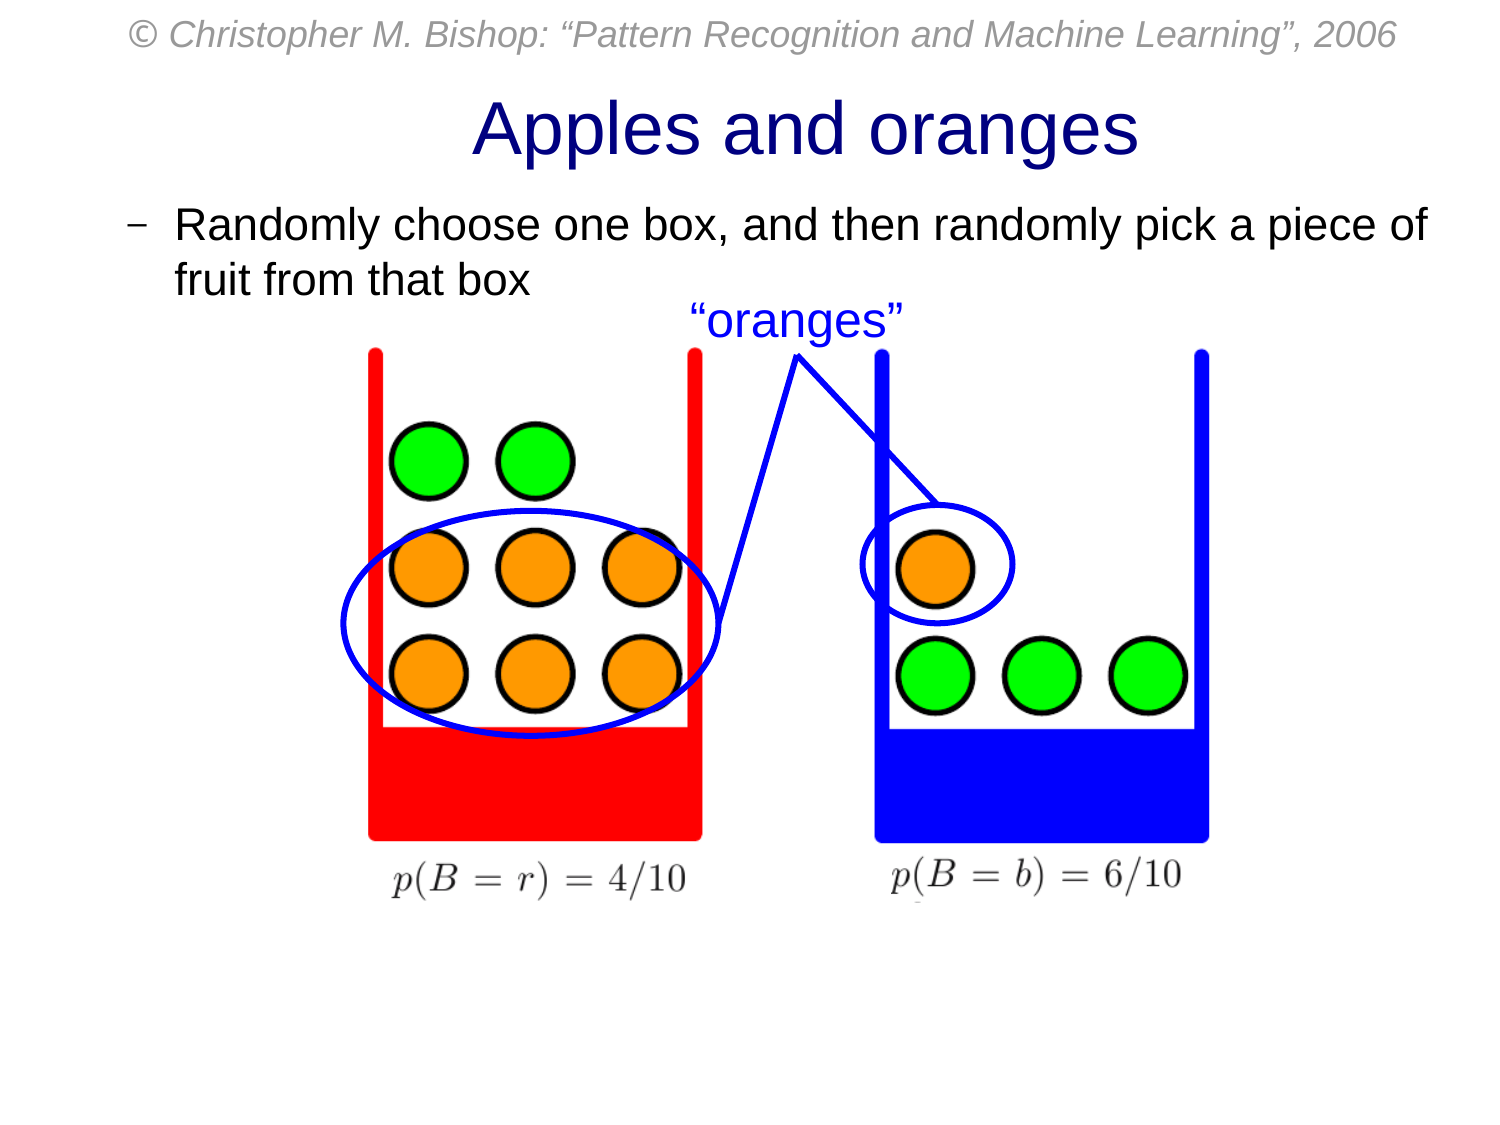

© Christopher M. Bishop: “Pattern Recognition and Machine Learning”, 2006
# Apples and oranges
Randomly choose one box, and then randomly pick a piece of fruit from that box
“oranges”